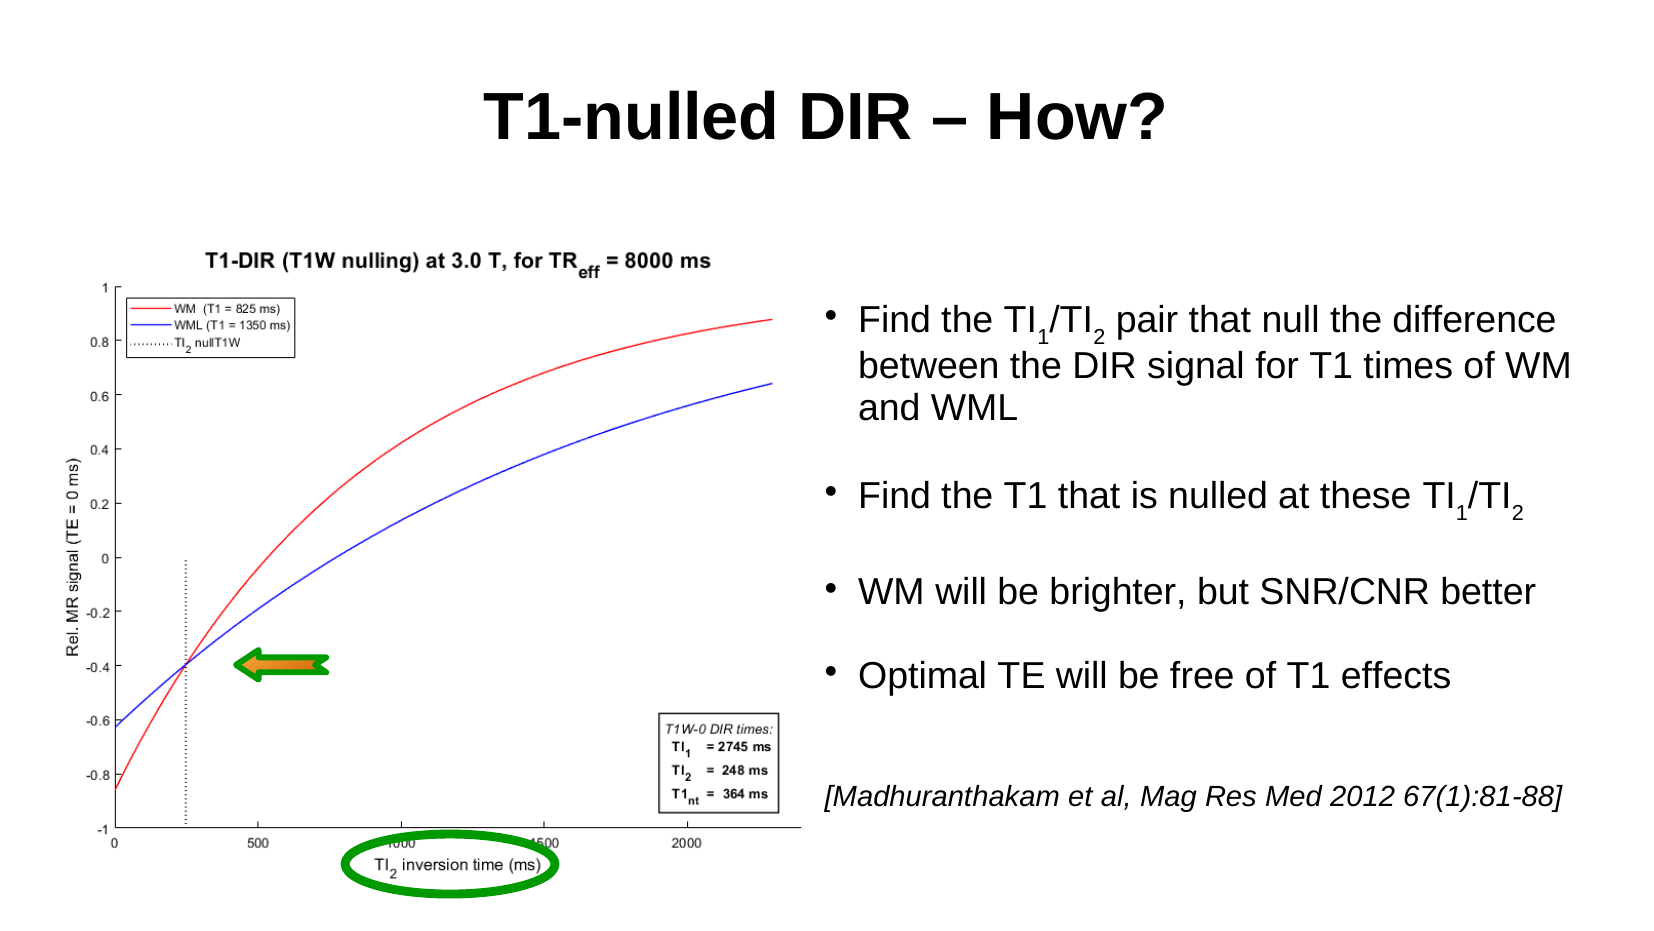

# T1-nulled DIR – How?
Find the TI1/TI2 pair that null the difference between the DIR signal for T1 times of WM and WML
Find the T1 that is nulled at these TI1/TI2
WM will be brighter, but SNR/CNR better
Optimal TE will be free of T1 effects
[Madhuranthakam et al, Mag Res Med 2012 67(1):81-88]